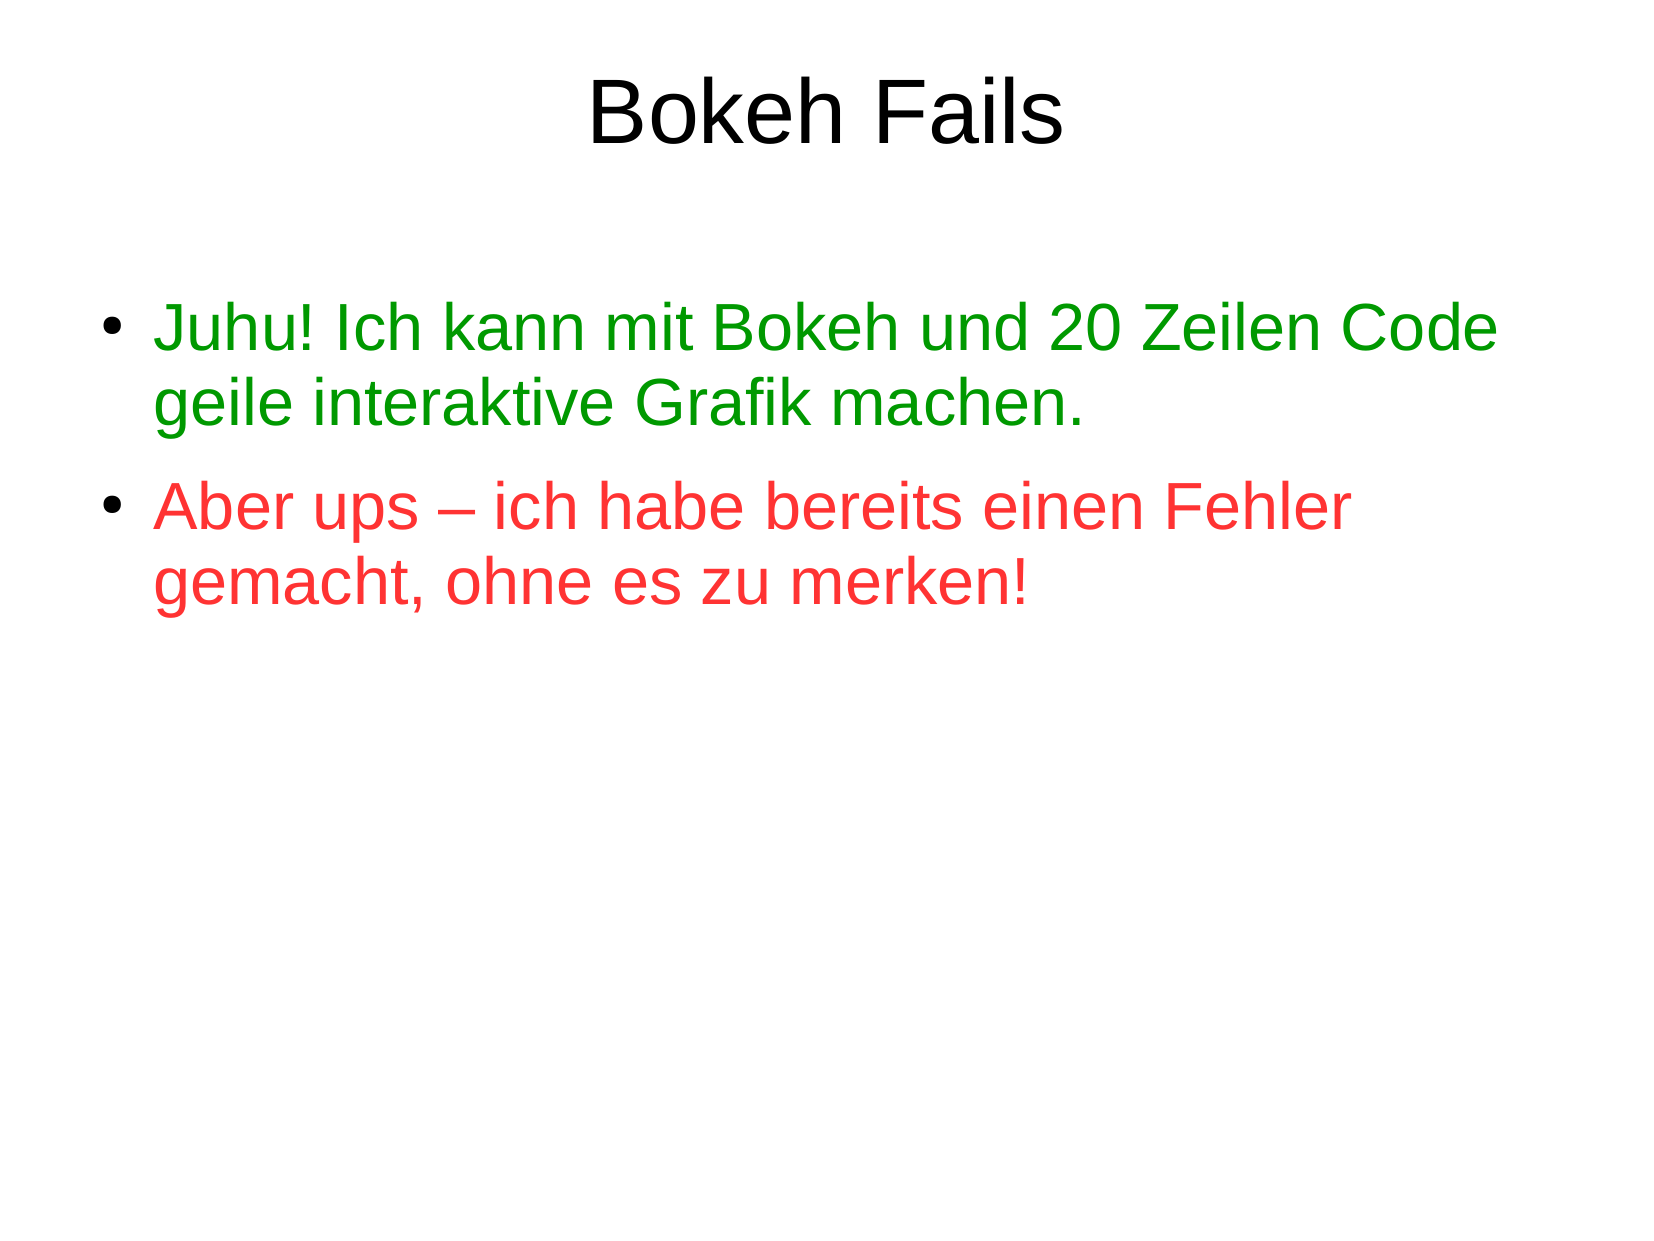

# Bokeh Fails
Juhu! Ich kann mit Bokeh und 20 Zeilen Code geile interaktive Grafik machen.
Aber ups – ich habe bereits einen Fehler gemacht, ohne es zu merken!